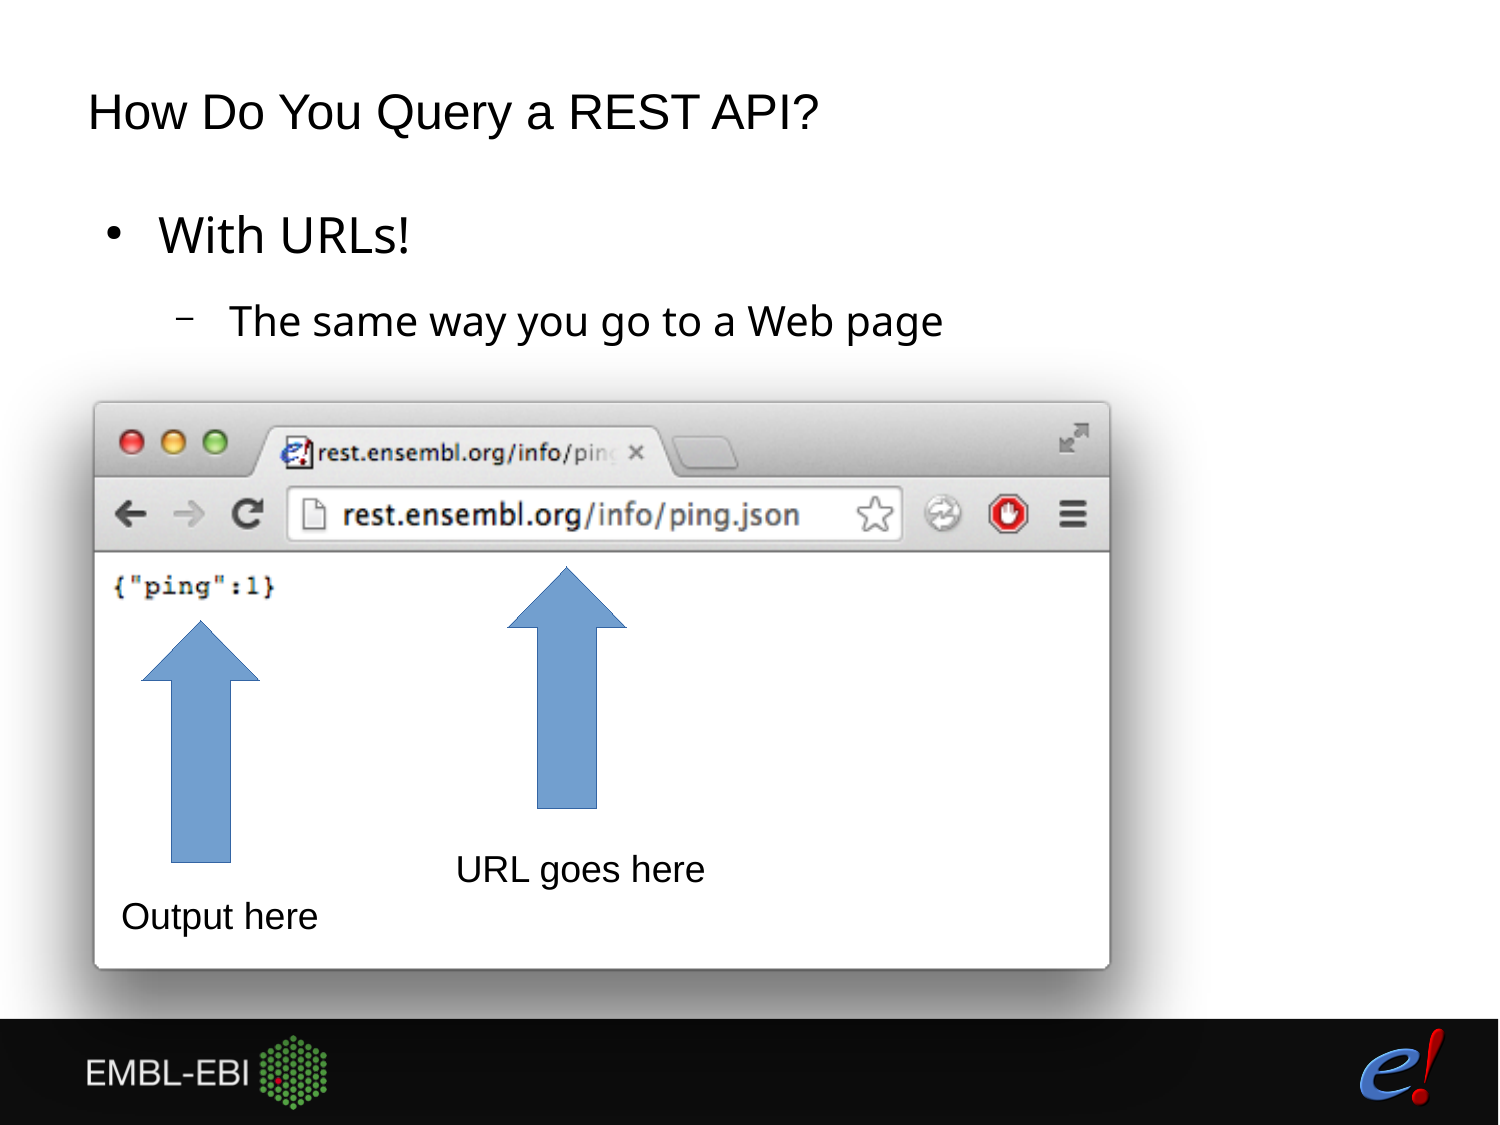

# How Do You Query a REST API?
With URLs!
The same way you go to a Web page
URL goes here
Output here